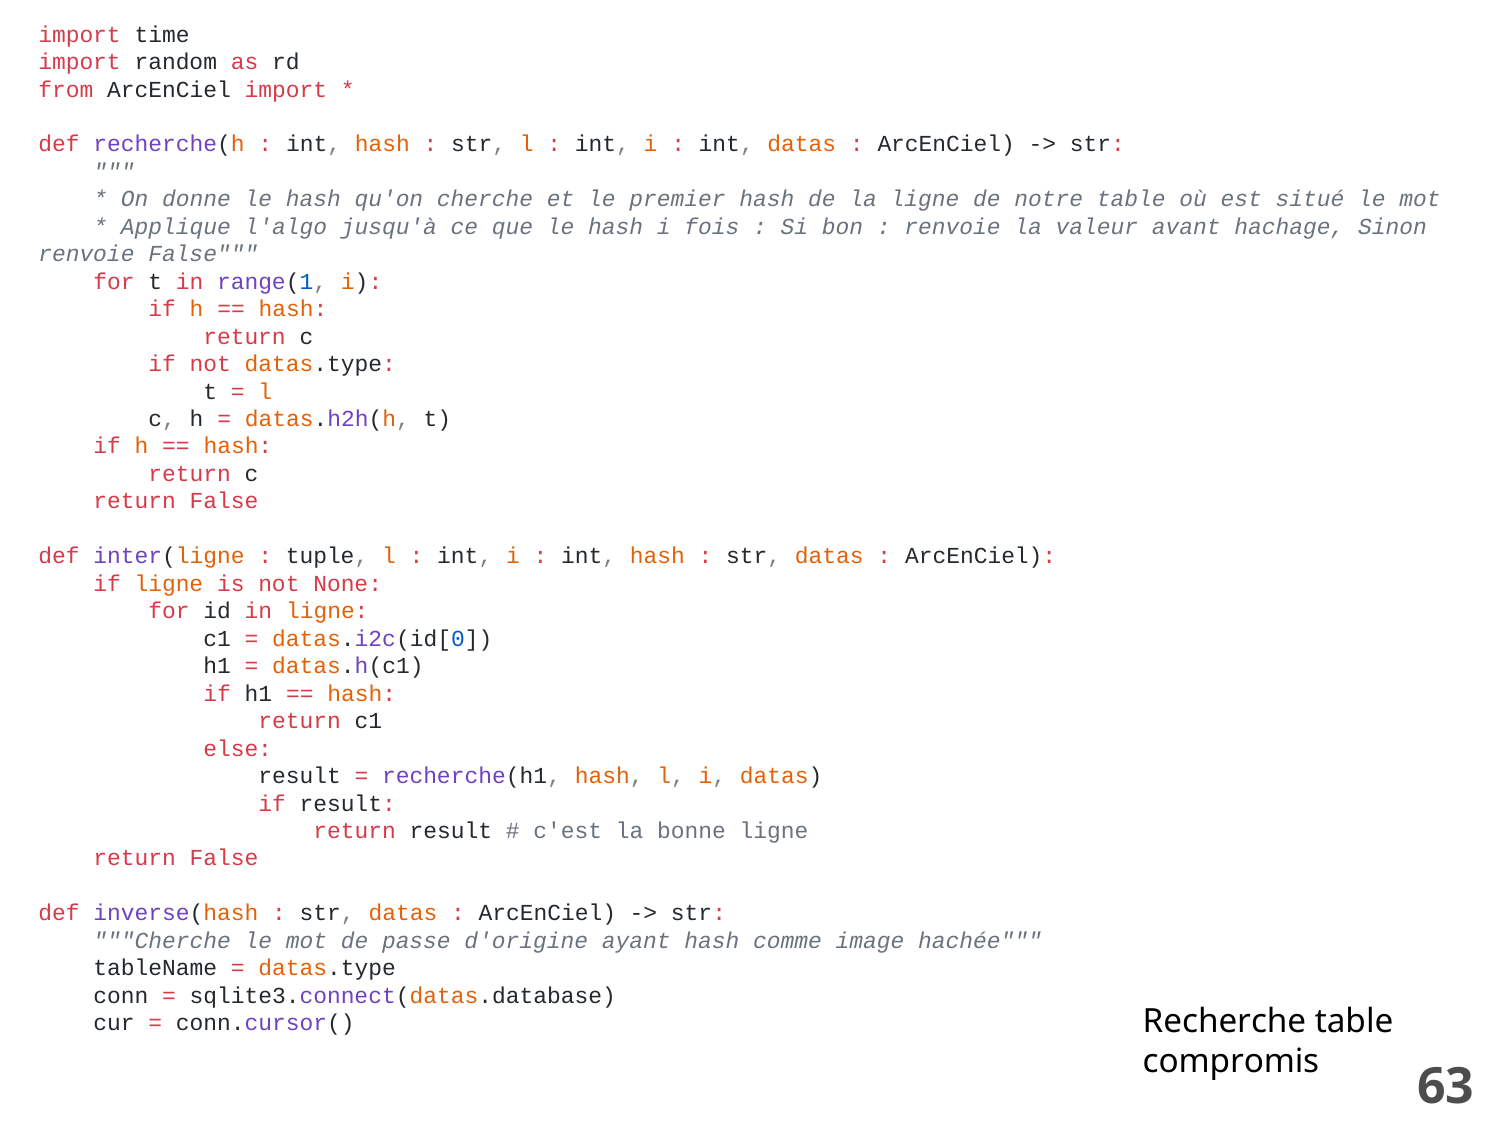

import time
import random as rd
from ArcEnCiel import *
def recherche(h : int, hash : str, l : int, i : int, datas : ArcEnCiel) -> str:
 """
 * On donne le hash qu'on cherche et le premier hash de la ligne de notre table où est situé le mot
 * Applique l'algo jusqu'à ce que le hash i fois : Si bon : renvoie la valeur avant hachage, Sinon renvoie False"""
 for t in range(1, i):
 if h == hash:
 return c
 if not datas.type:
 t = l
 c, h = datas.h2h(h, t)
 if h == hash:
 return c
 return False
def inter(ligne : tuple, l : int, i : int, hash : str, datas : ArcEnCiel):
 if ligne is not None:
 for id in ligne:
 c1 = datas.i2c(id[0])
 h1 = datas.h(c1)
 if h1 == hash:
 return c1
 else:
 result = recherche(h1, hash, l, i, datas)
 if result:
 return result # c'est la bonne ligne
 return False
def inverse(hash : str, datas : ArcEnCiel) -> str:
 """Cherche le mot de passe d'origine ayant hash comme image hachée"""
 tableName = datas.type
 conn = sqlite3.connect(datas.database)
 cur = conn.cursor()
Recherche table compromis